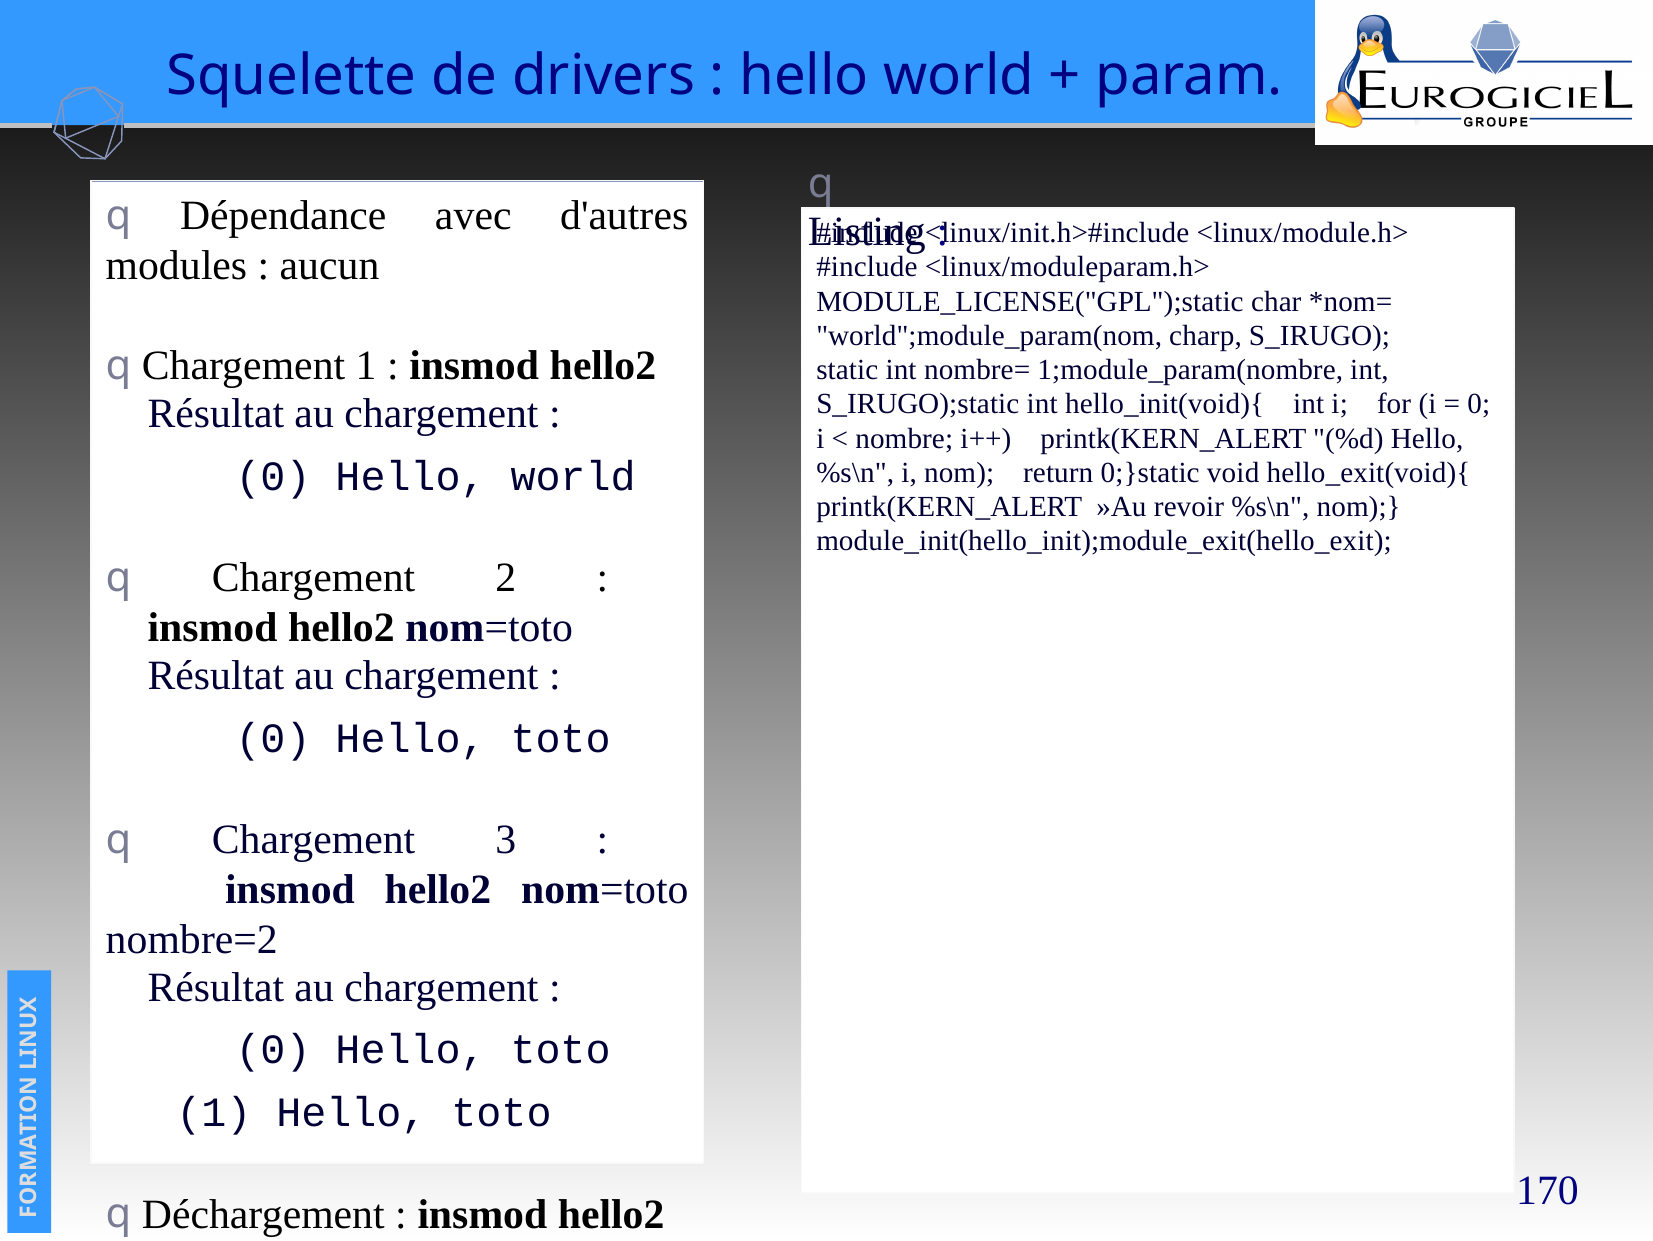

# Squelette de drivers : hello world + param.
 Listing :
 Dépendance avec d'autres modules : aucun
 Chargement 1 : insmod hello2
 Résultat au chargement :
(0) Hello, world
 Chargement 2 :
 insmod hello2 nom=toto
 Résultat au chargement :
(0) Hello, toto
 Chargement 3 :
 insmod hello2 nom=toto nombre=2
 Résultat au chargement :
(0) Hello, toto
(1) Hello, toto
 Déchargement : insmod hello2
 Résultat au déchargement :
Au revoir…
#include <linux/init.h> #include <linux/module.h> #include <linux/moduleparam.h>  MODULE_LICENSE("GPL");  static char *nom= "world"; module_param(nom, charp, S_IRUGO); 
static int nombre= 1; module_param(nombre, int, S_IRUGO);  static int hello_init(void) {  int i;  for (i = 0; i < nombre; i++)  printk(KERN_ALERT "(%d) Hello, %s\n", i, nom);  return 0; }  static void hello_exit(void) {  printk(KERN_ALERT  »Au revoir %s\n", nom); }  module_init(hello_init); module_exit(hello_exit);